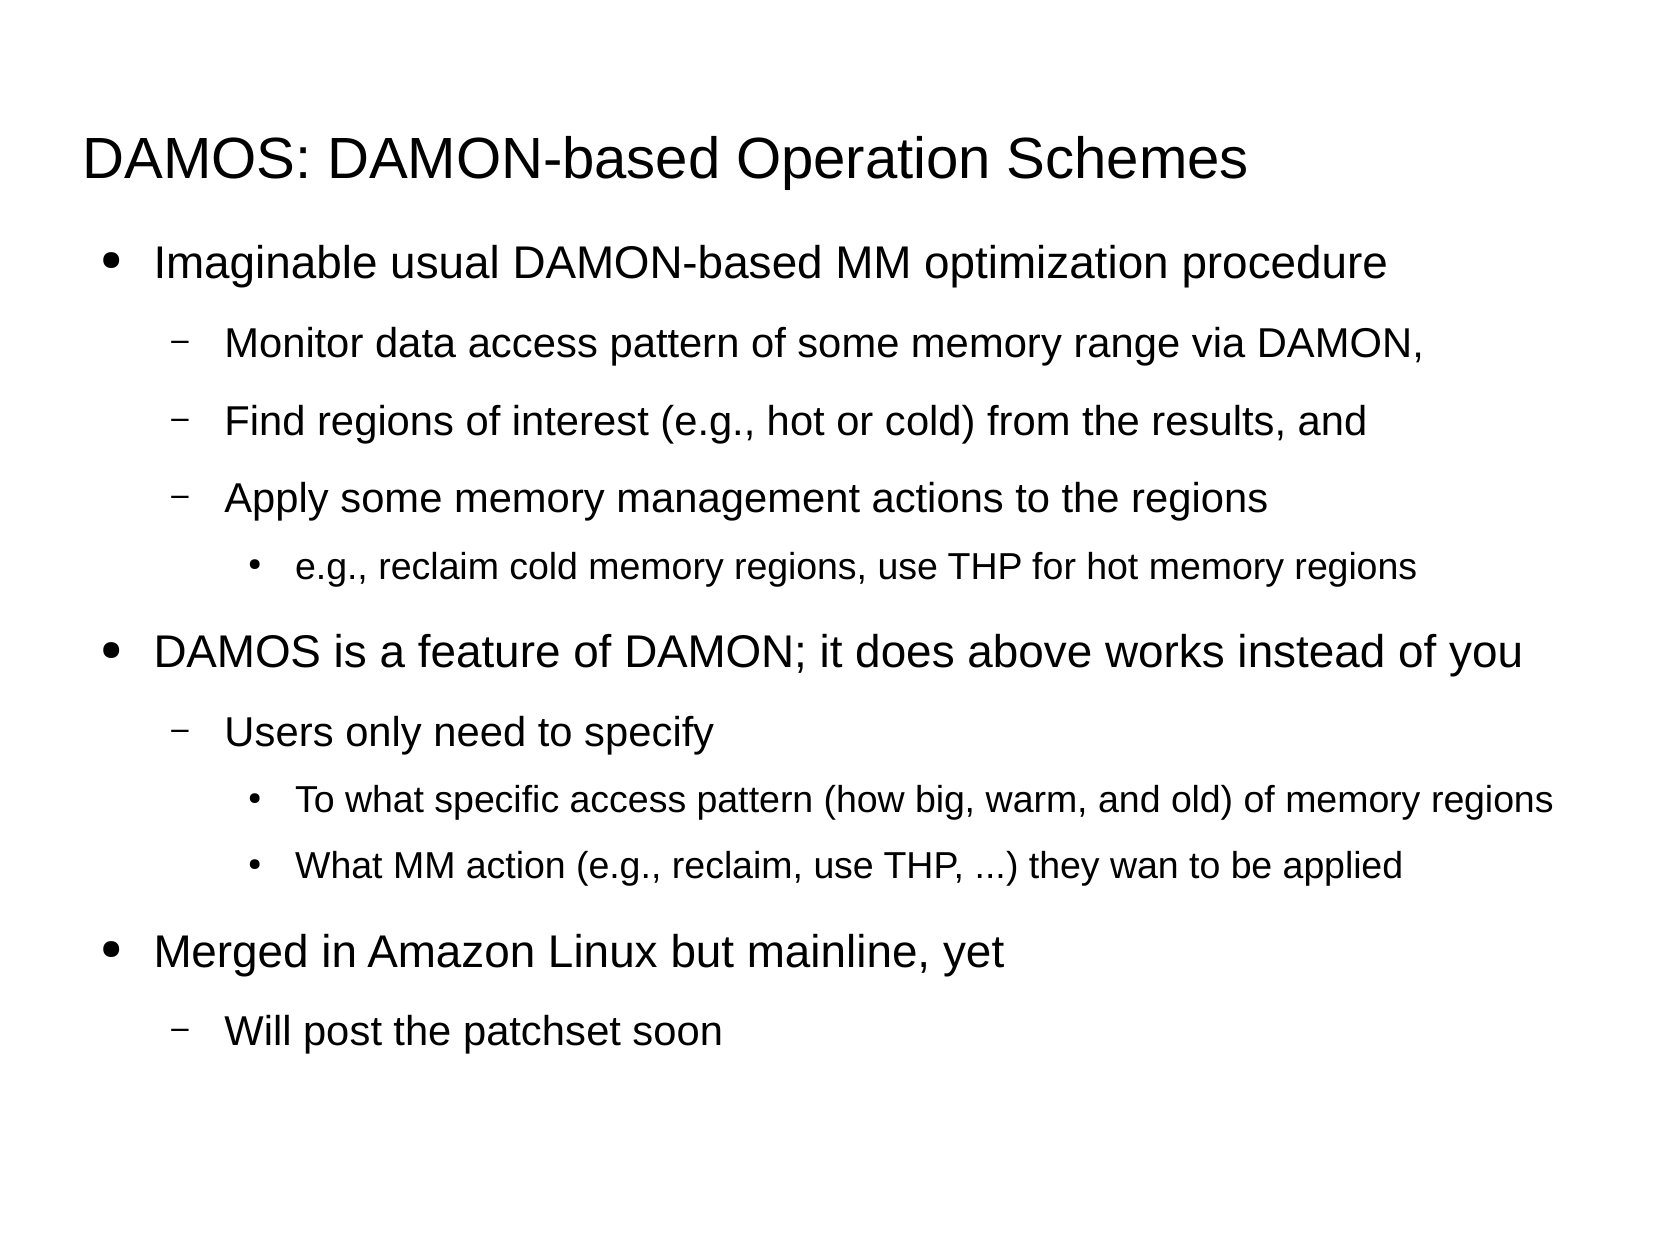

# DAMOS: DAMON-based Operation Schemes
Imaginable usual DAMON-based MM optimization procedure
Monitor data access pattern of some memory range via DAMON,
Find regions of interest (e.g., hot or cold) from the results, and
Apply some memory management actions to the regions
e.g., reclaim cold memory regions, use THP for hot memory regions
DAMOS is a feature of DAMON; it does above works instead of you
Users only need to specify
To what specific access pattern (how big, warm, and old) of memory regions
What MM action (e.g., reclaim, use THP, ...) they wan to be applied
Merged in Amazon Linux but mainline, yet
Will post the patchset soon